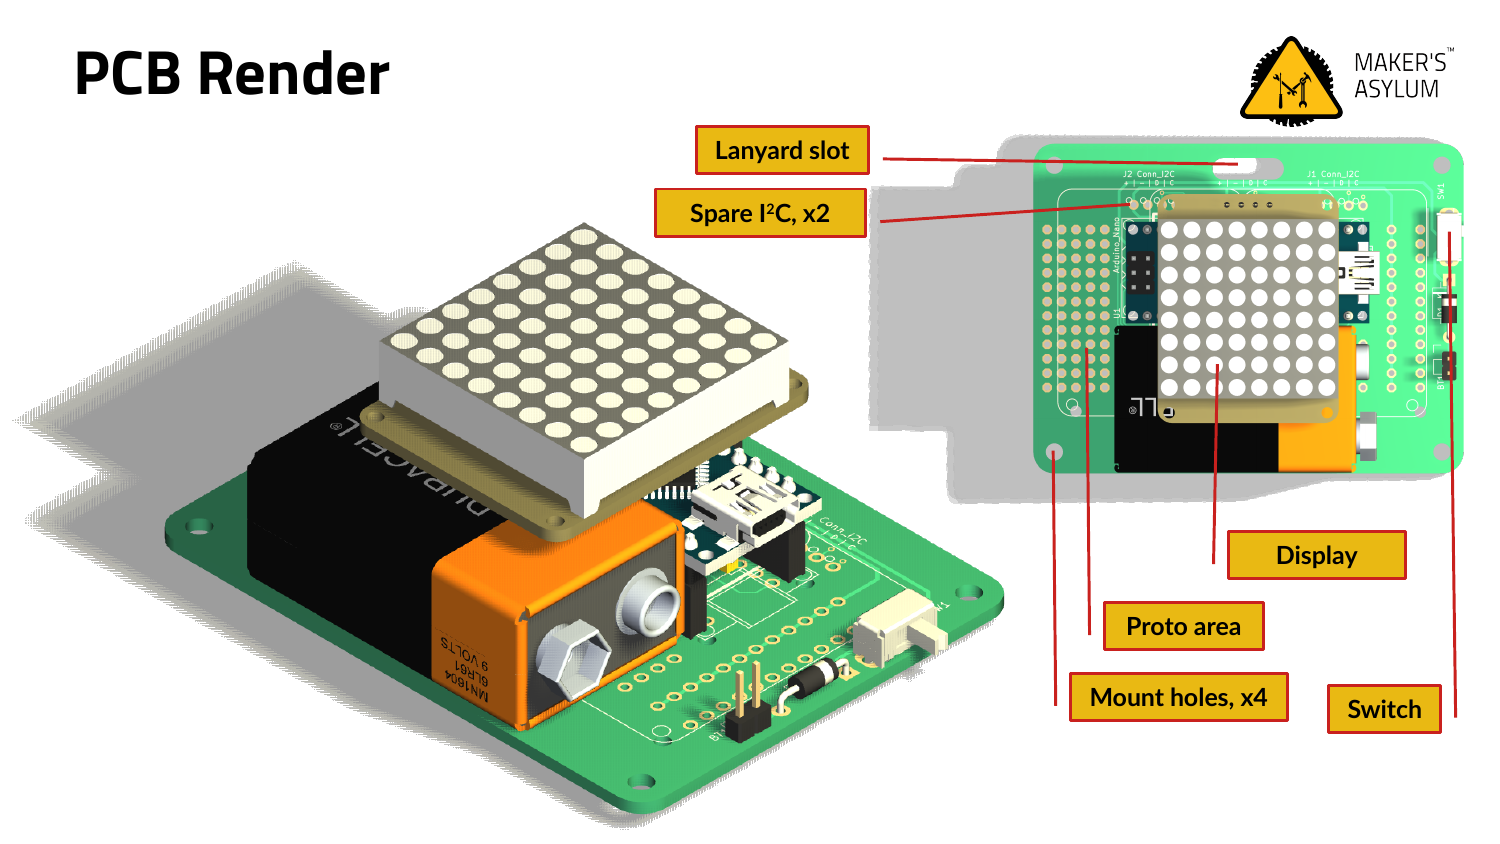

PCB Render
Lanyard slot
Spare I2C, x2
Display
Proto area
Mount holes, x4
Switch